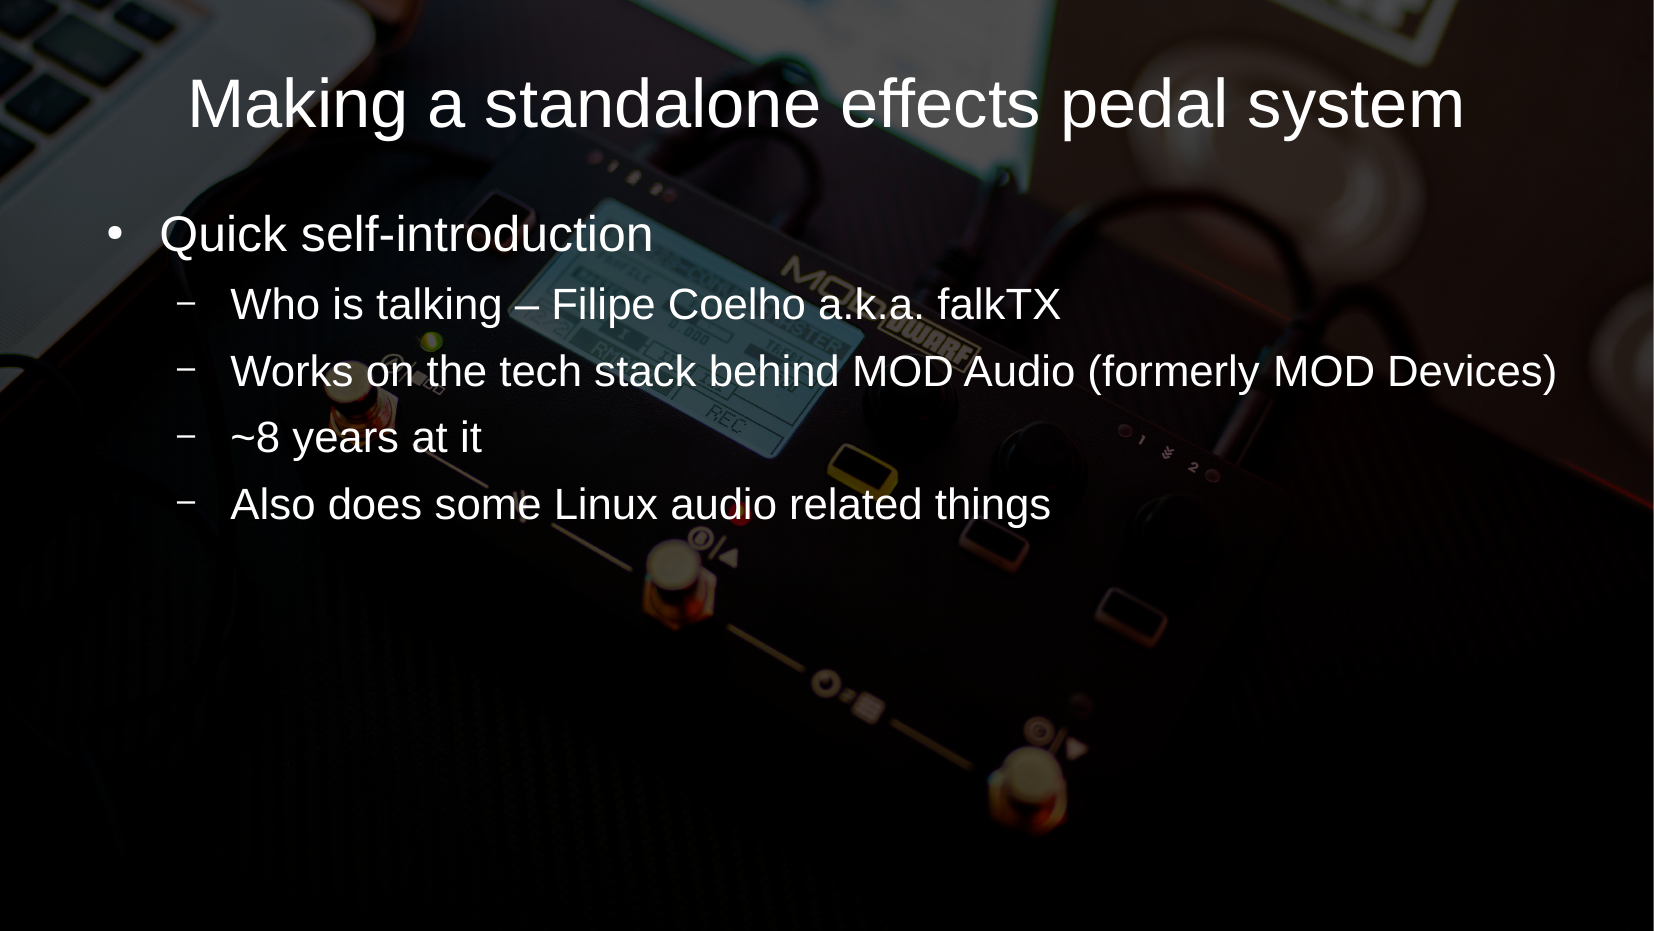

# Making a standalone effects pedal system
Quick self-introduction
Who is talking – Filipe Coelho a.k.a. falkTX
Works on the tech stack behind MOD Audio (formerly MOD Devices)
~8 years at it
Also does some Linux audio related things